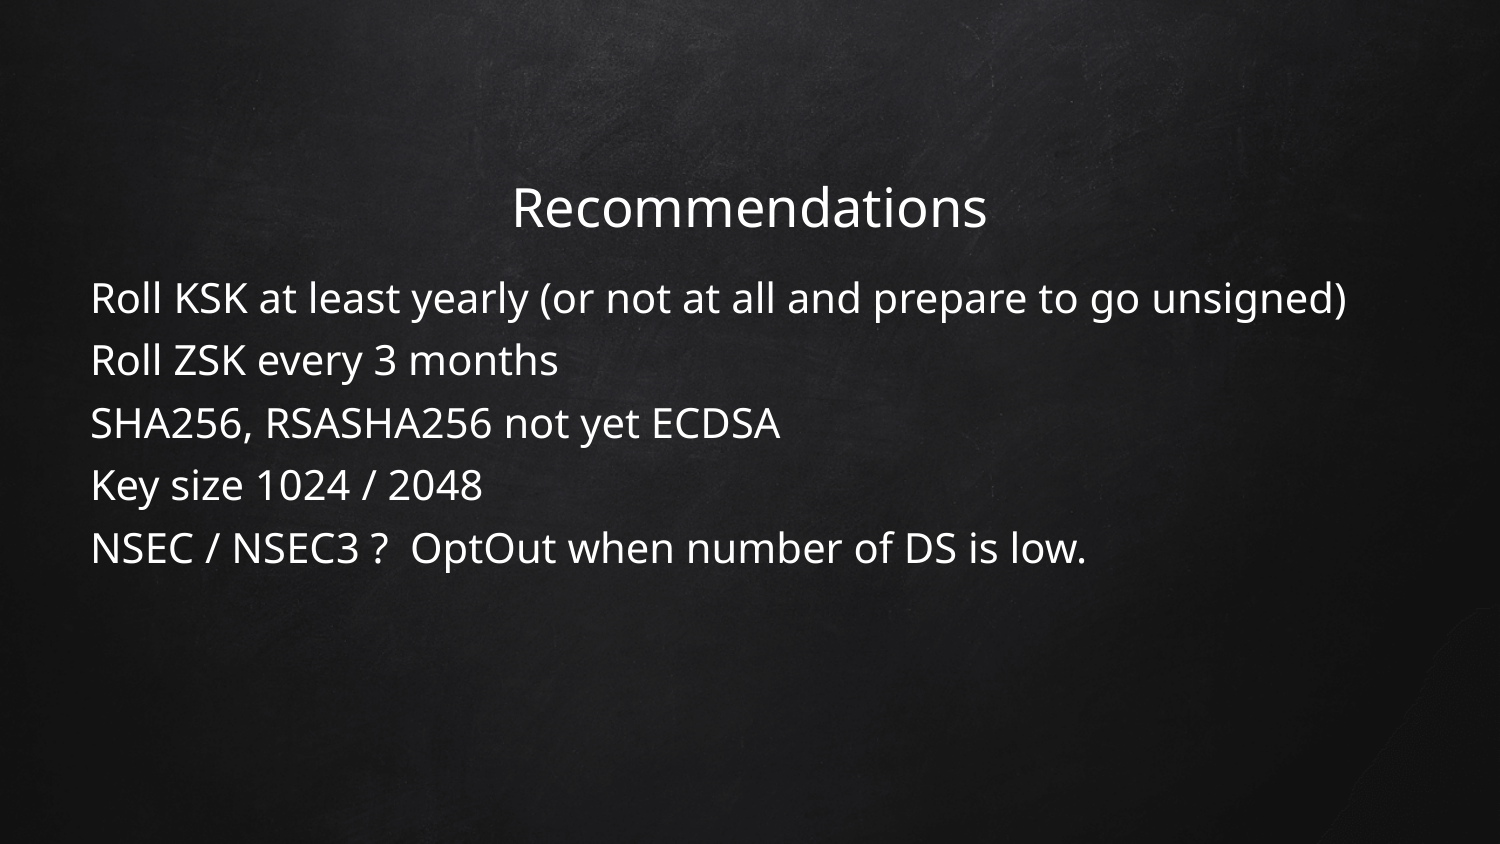

# Recommendations
Roll KSK at least yearly (or not at all and prepare to go unsigned)
Roll ZSK every 3 months
SHA256, RSASHA256 not yet ECDSA
Key size 1024 / 2048
NSEC / NSEC3 ? OptOut when number of DS is low.